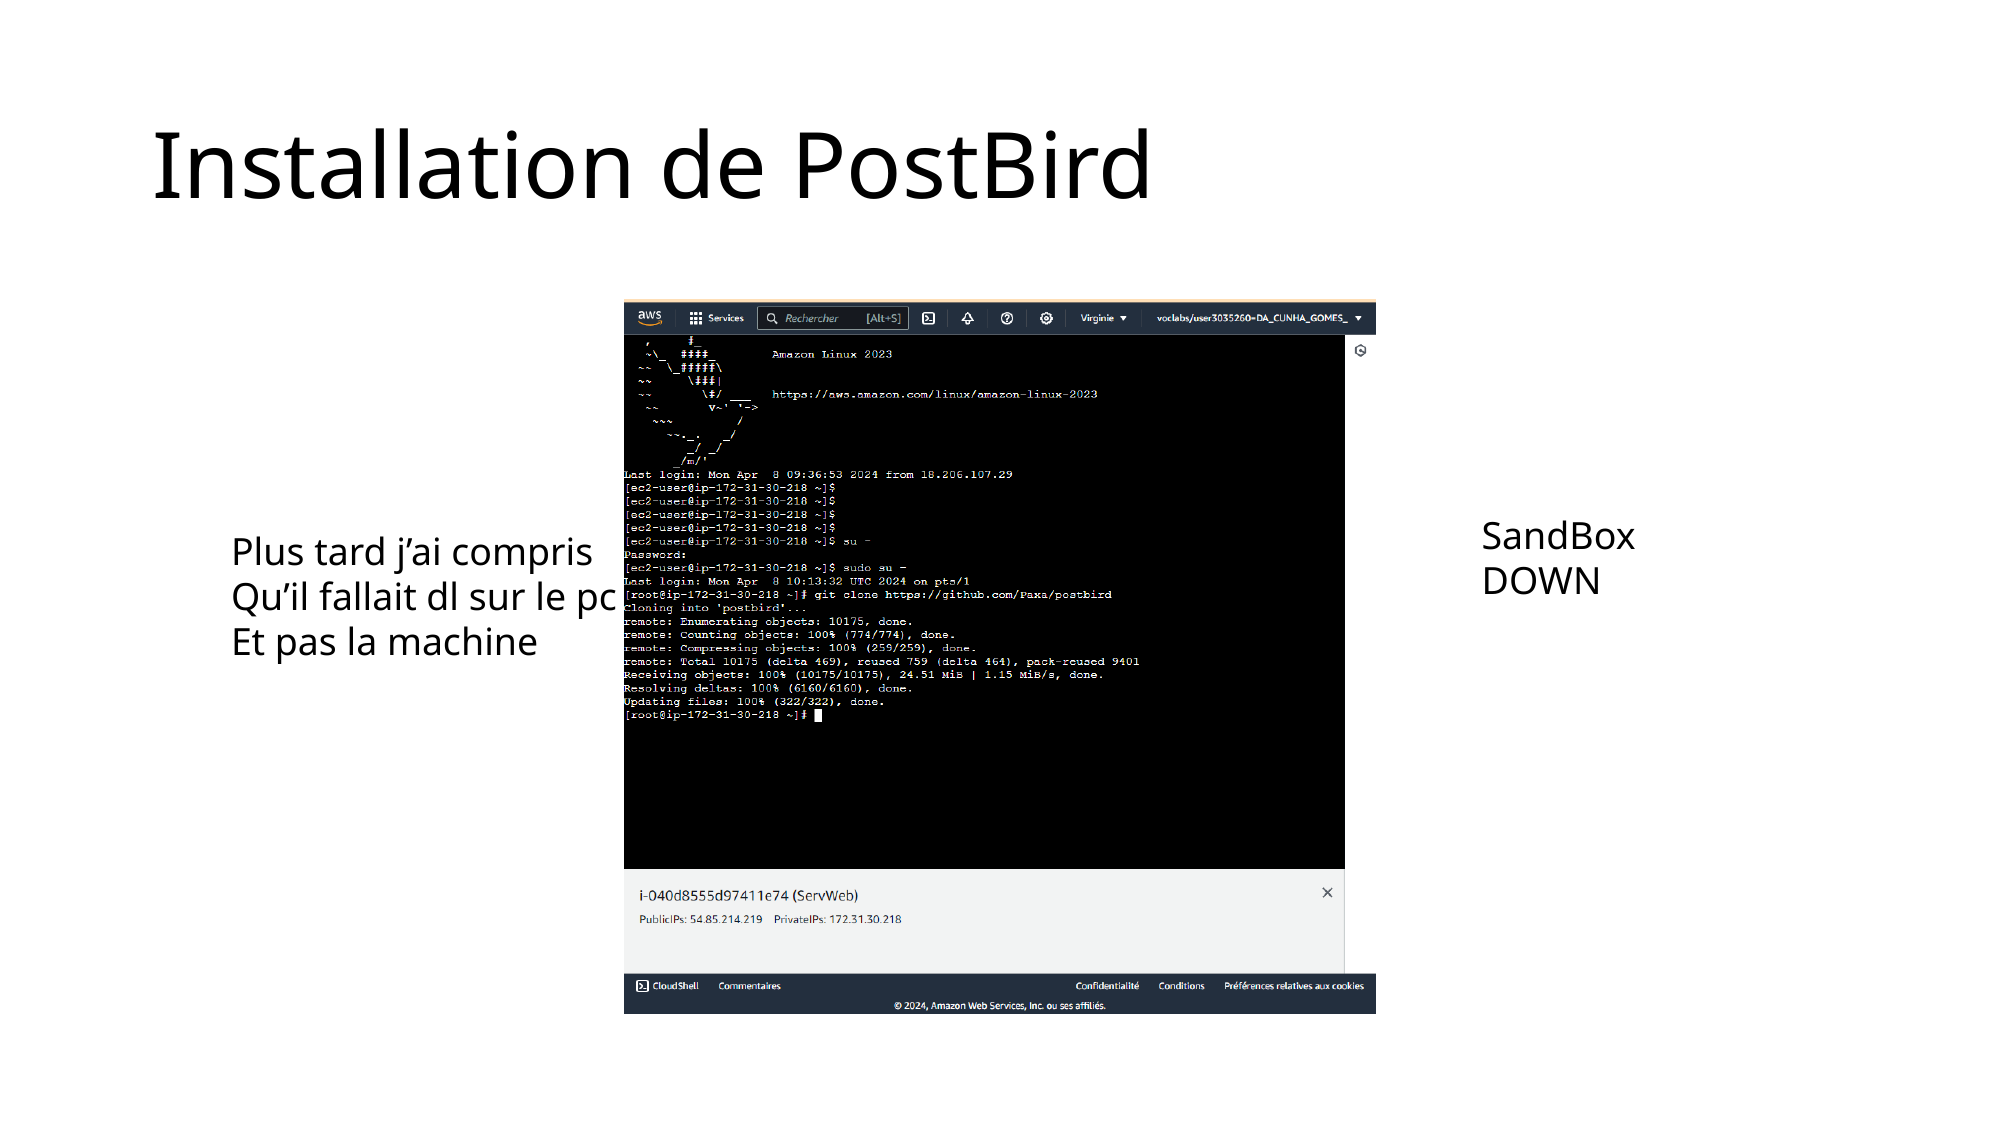

# Installation de PostBird
SandBox DOWN
Plus tard j’ai compris
Qu’il fallait dl sur le pc
Et pas la machine